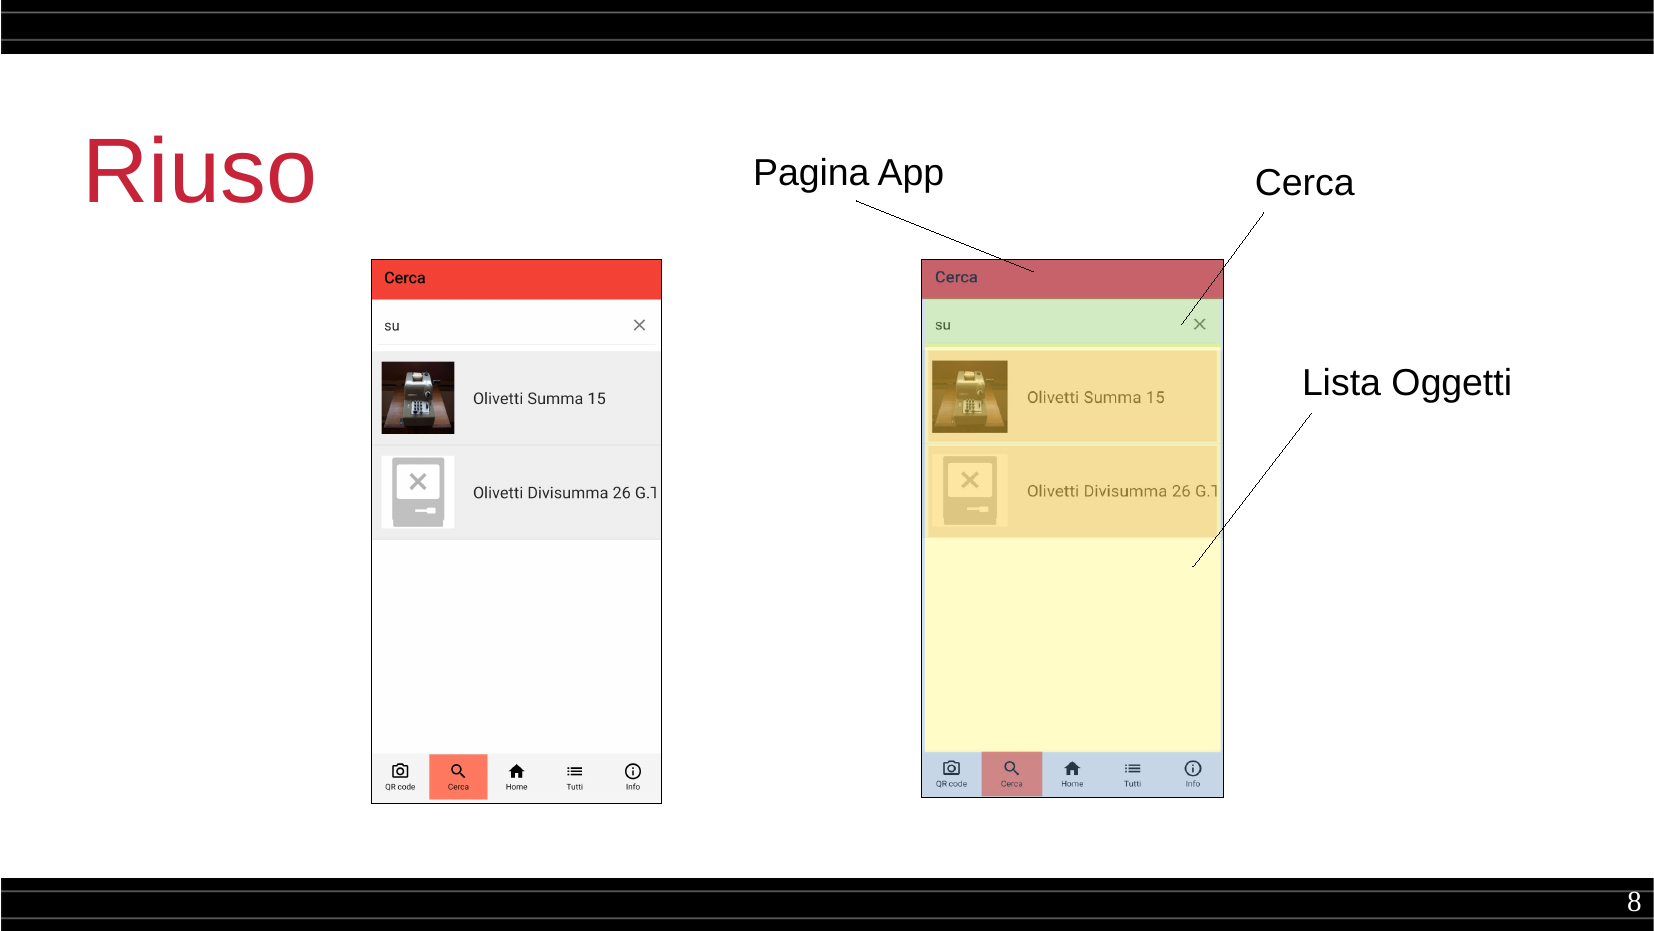

# Riuso
Pagina App
Cerca
Lista Oggetti